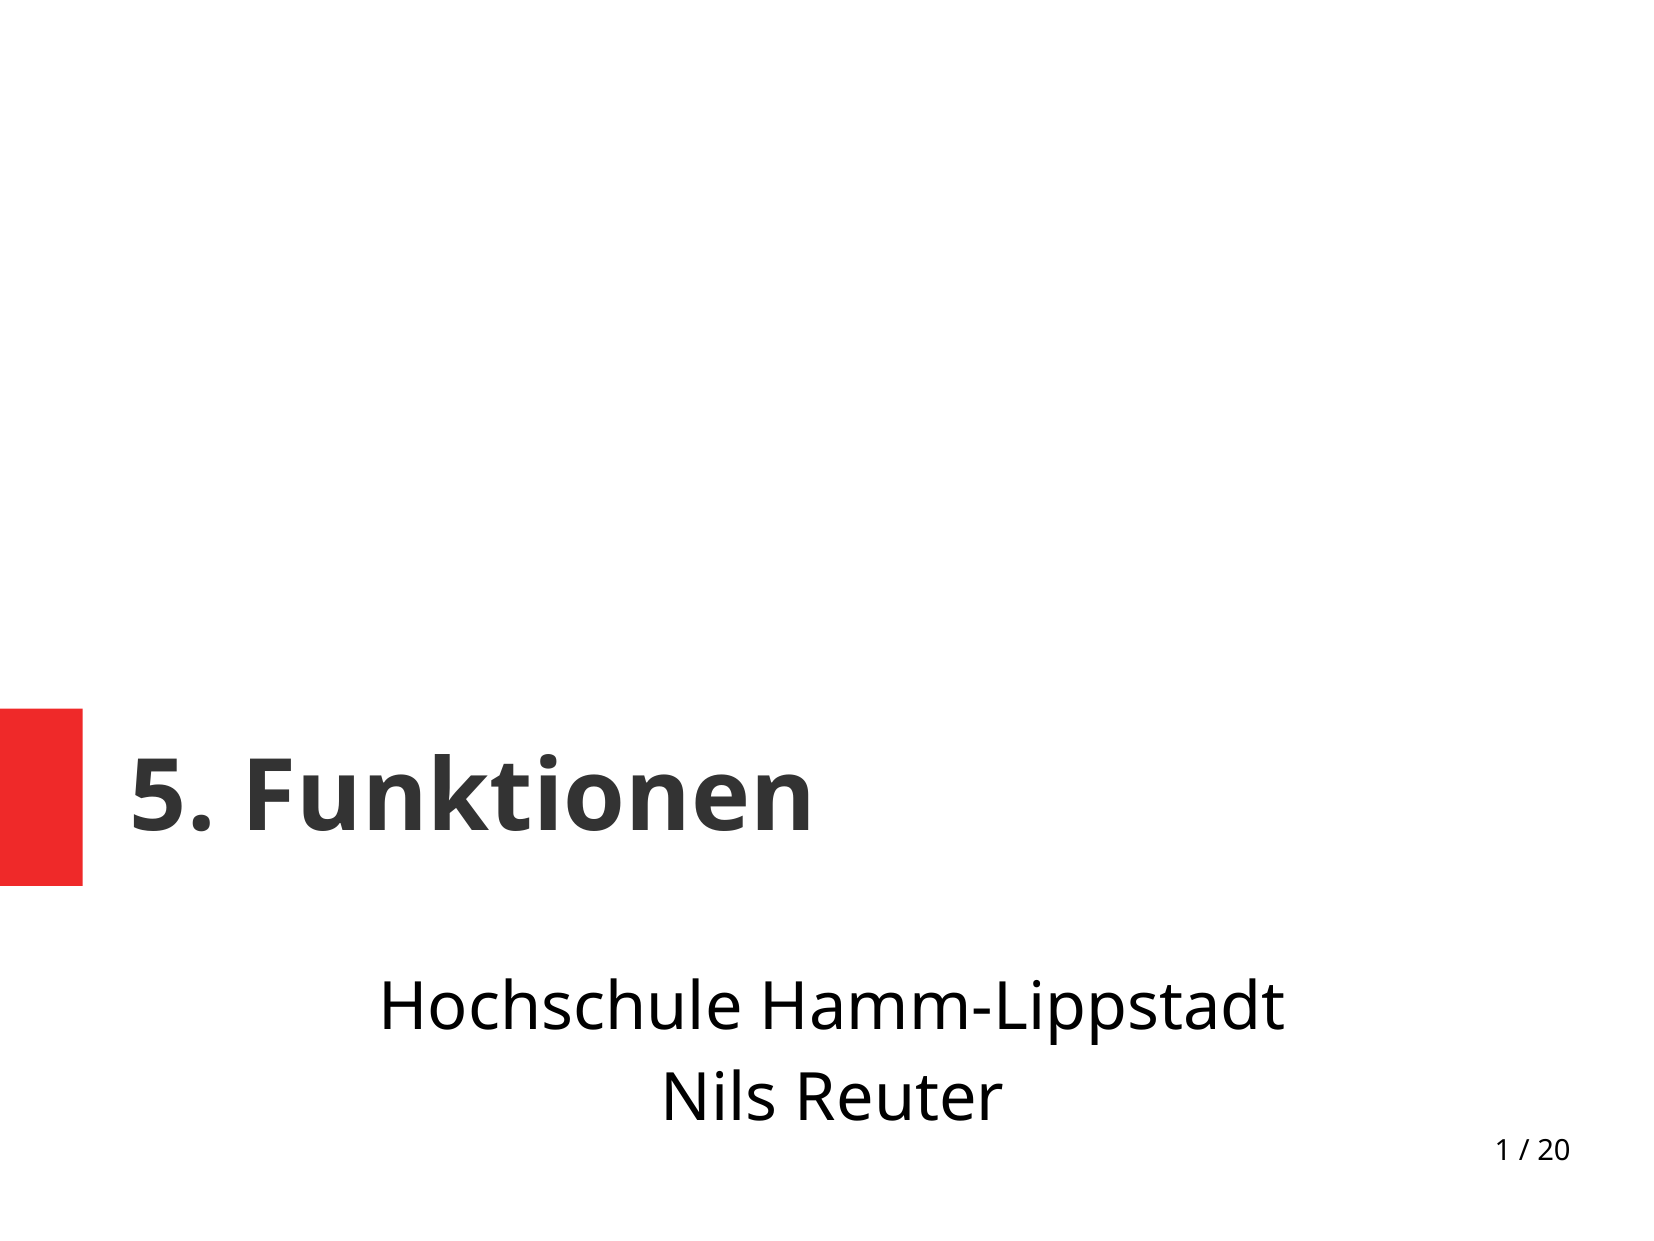

# 5. Funktionen
Hochschule Hamm-Lippstadt
Nils Reuter
1